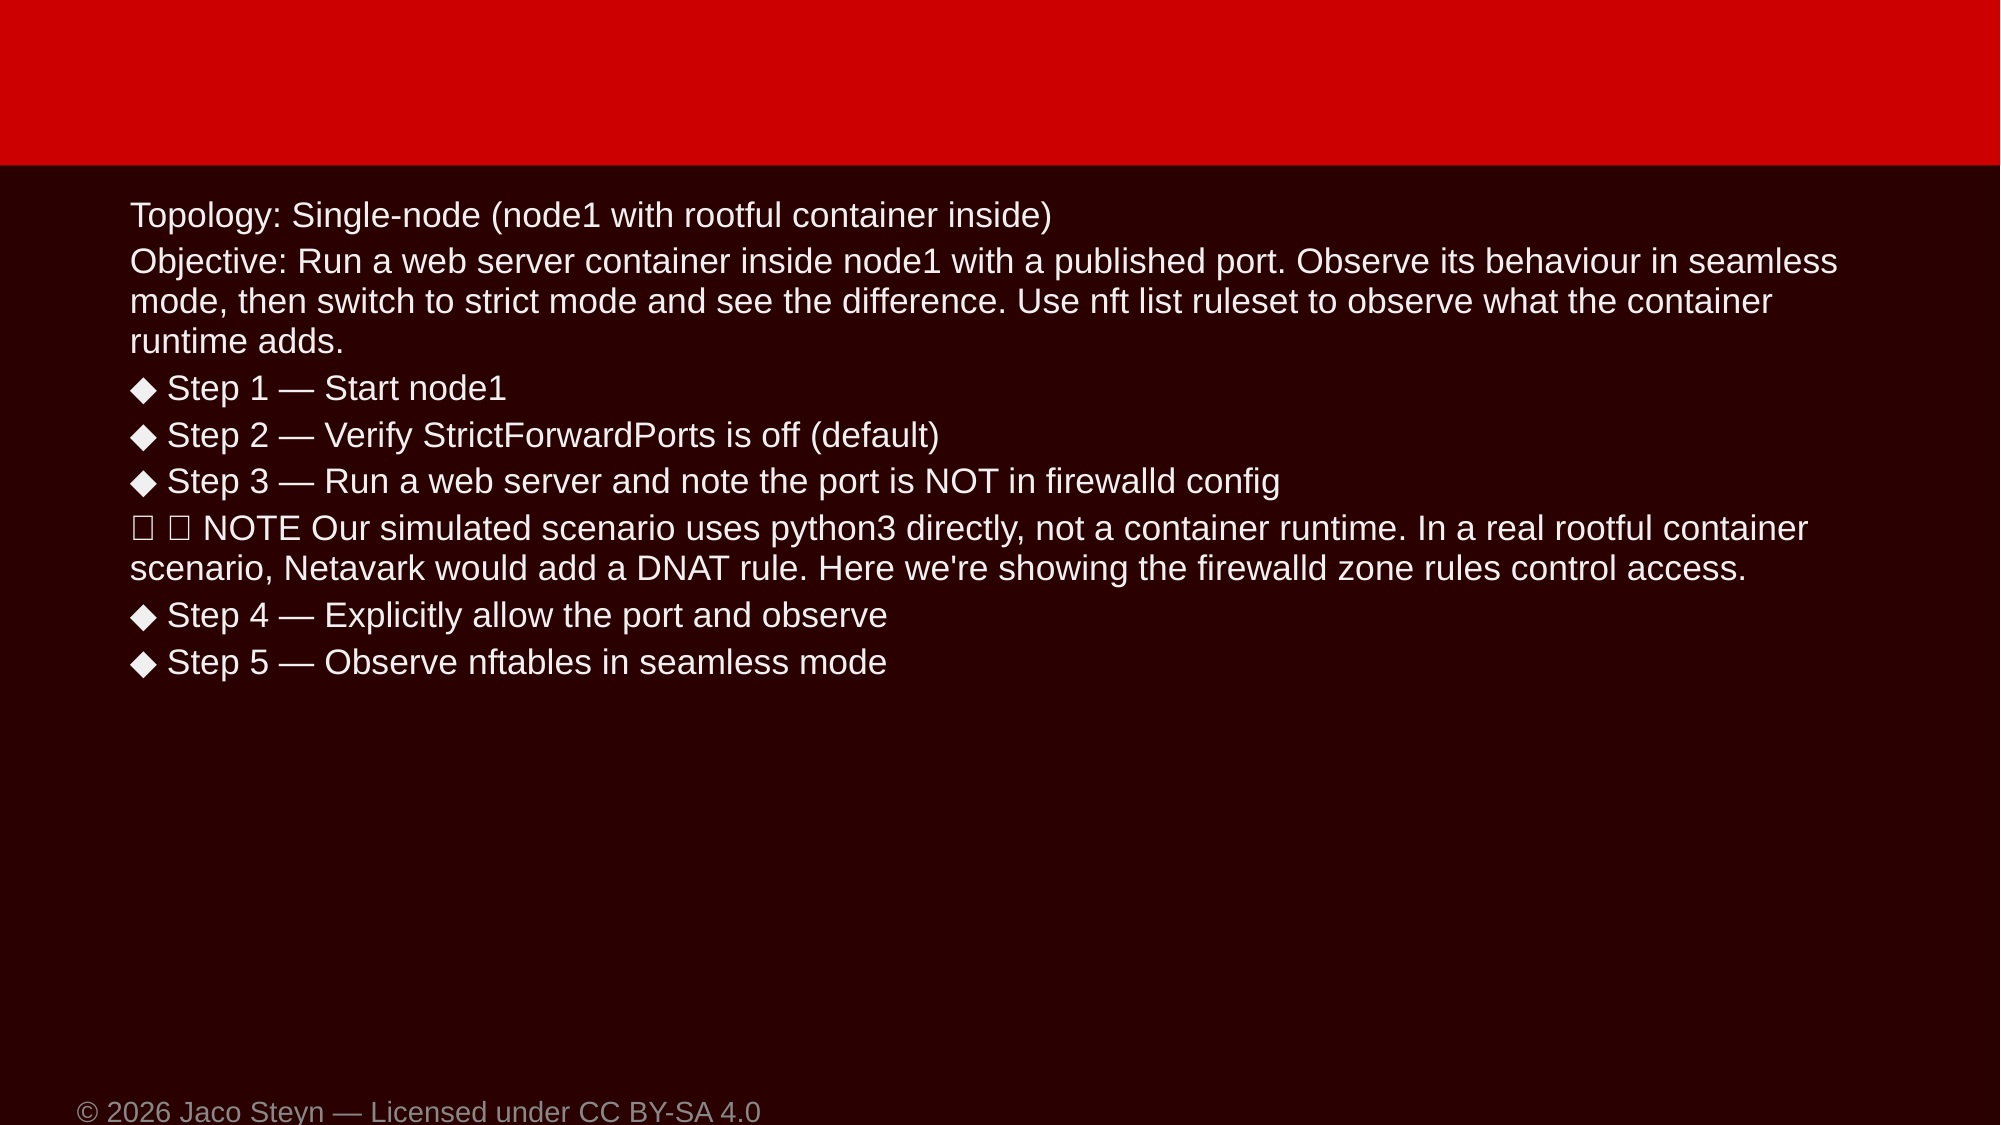

🔧 Lab 8 — Seamless vs Strict Mode Comparison
Topology: Single-node (node1 with rootful container inside)
Objective: Run a web server container inside node1 with a published port. Observe its behaviour in seamless mode, then switch to strict mode and see the difference. Use nft list ruleset to observe what the container runtime adds.
◆ Step 1 — Start node1
◆ Step 2 — Verify StrictForwardPorts is off (default)
◆ Step 3 — Run a web server and note the port is NOT in firewalld config
💡 📝 NOTE Our simulated scenario uses python3 directly, not a container runtime. In a real rootful container scenario, Netavark would add a DNAT rule. Here we're showing the firewalld zone rules control access.
◆ Step 4 — Explicitly allow the port and observe
◆ Step 5 — Observe nftables in seamless mode
© 2026 Jaco Steyn — Licensed under CC BY-SA 4.0